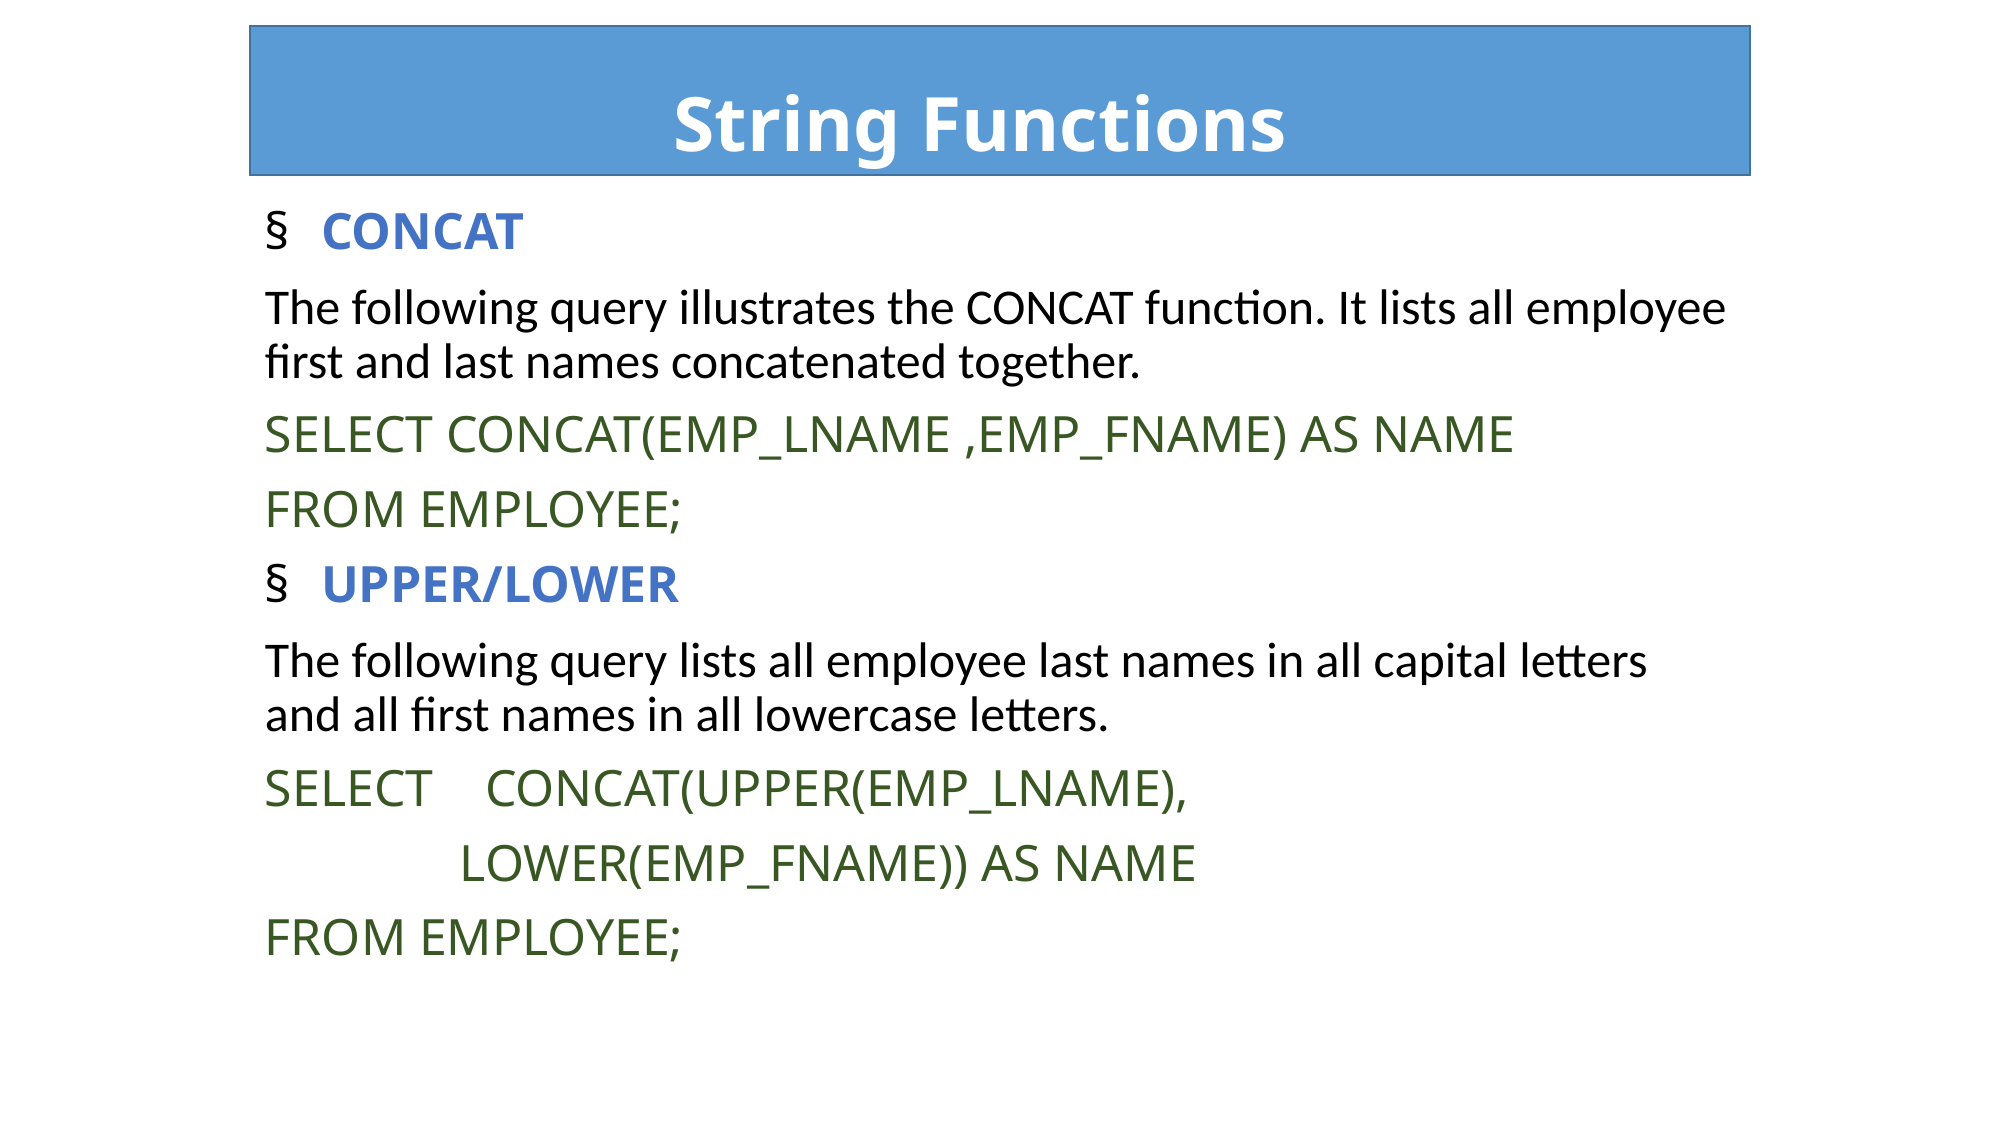

# String Functions
CONCAT
The following query illustrates the CONCAT function. It lists all employee first and last names concatenated together.
SELECT CONCAT(EMP_LNAME ,EMP_FNAME) AS NAME
FROM EMPLOYEE;
UPPER/LOWER
The following query lists all employee last names in all capital letters and all first names in all lowercase letters.
SELECT CONCAT(UPPER(EMP_LNAME),
 LOWER(EMP_FNAME)) AS NAME
FROM EMPLOYEE;